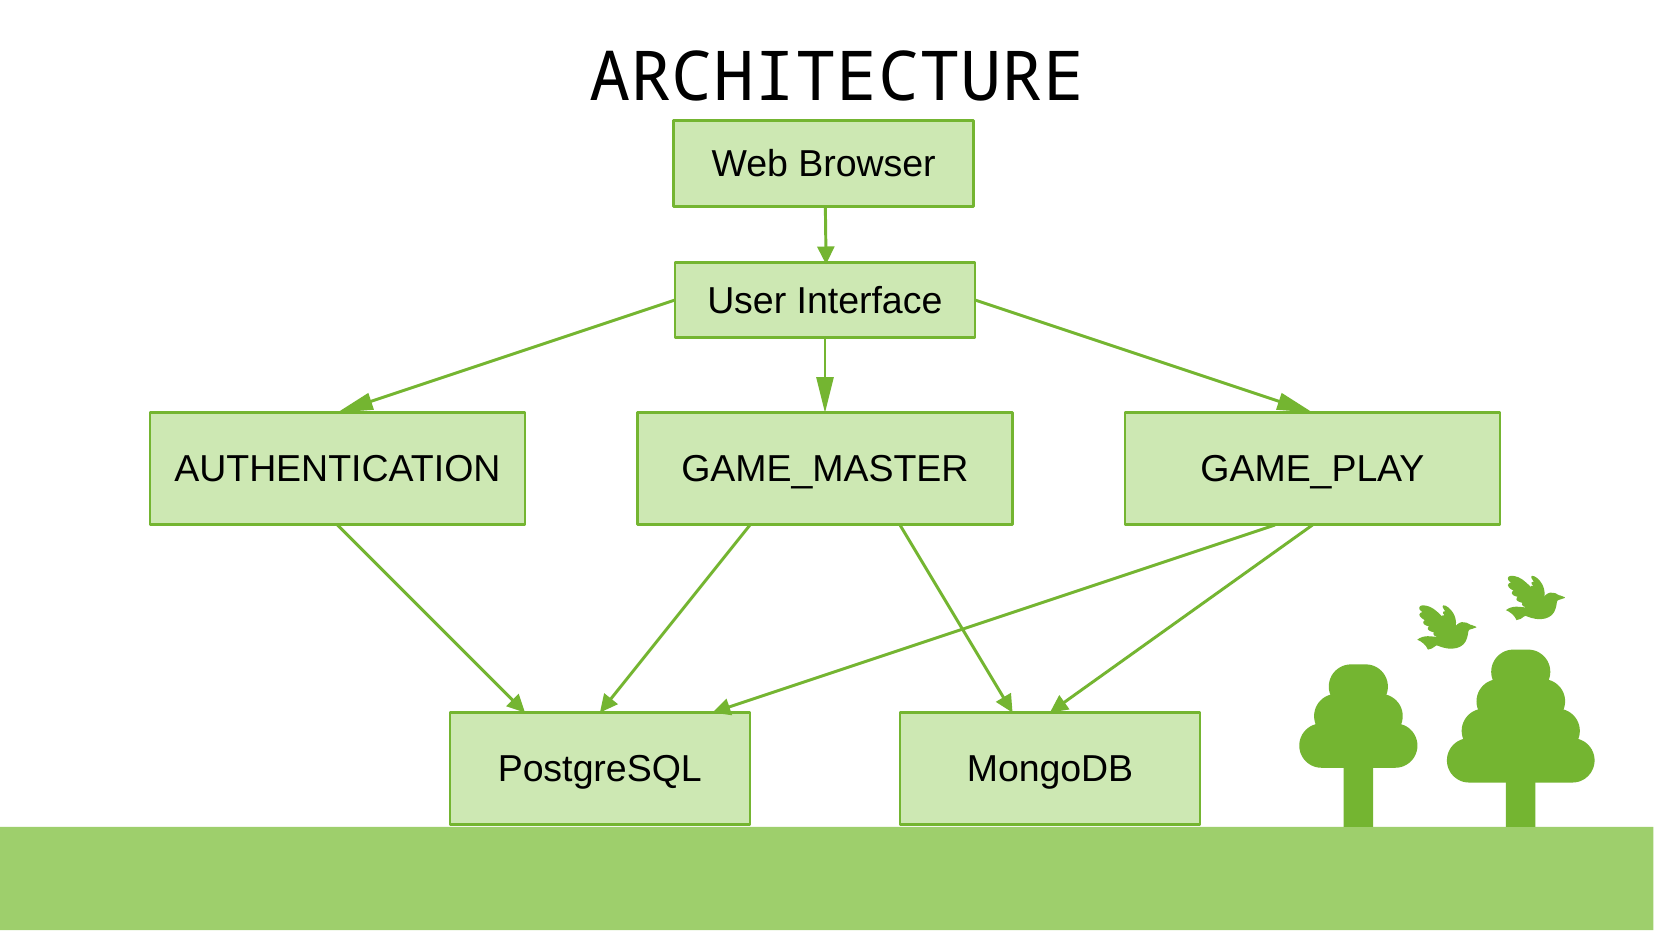

# ARCHITECTURE
Web Browser
User Interface
AUTHENTICATION
GAME_MASTER
GAME_PLAY
PostgreSQL
MongoDB